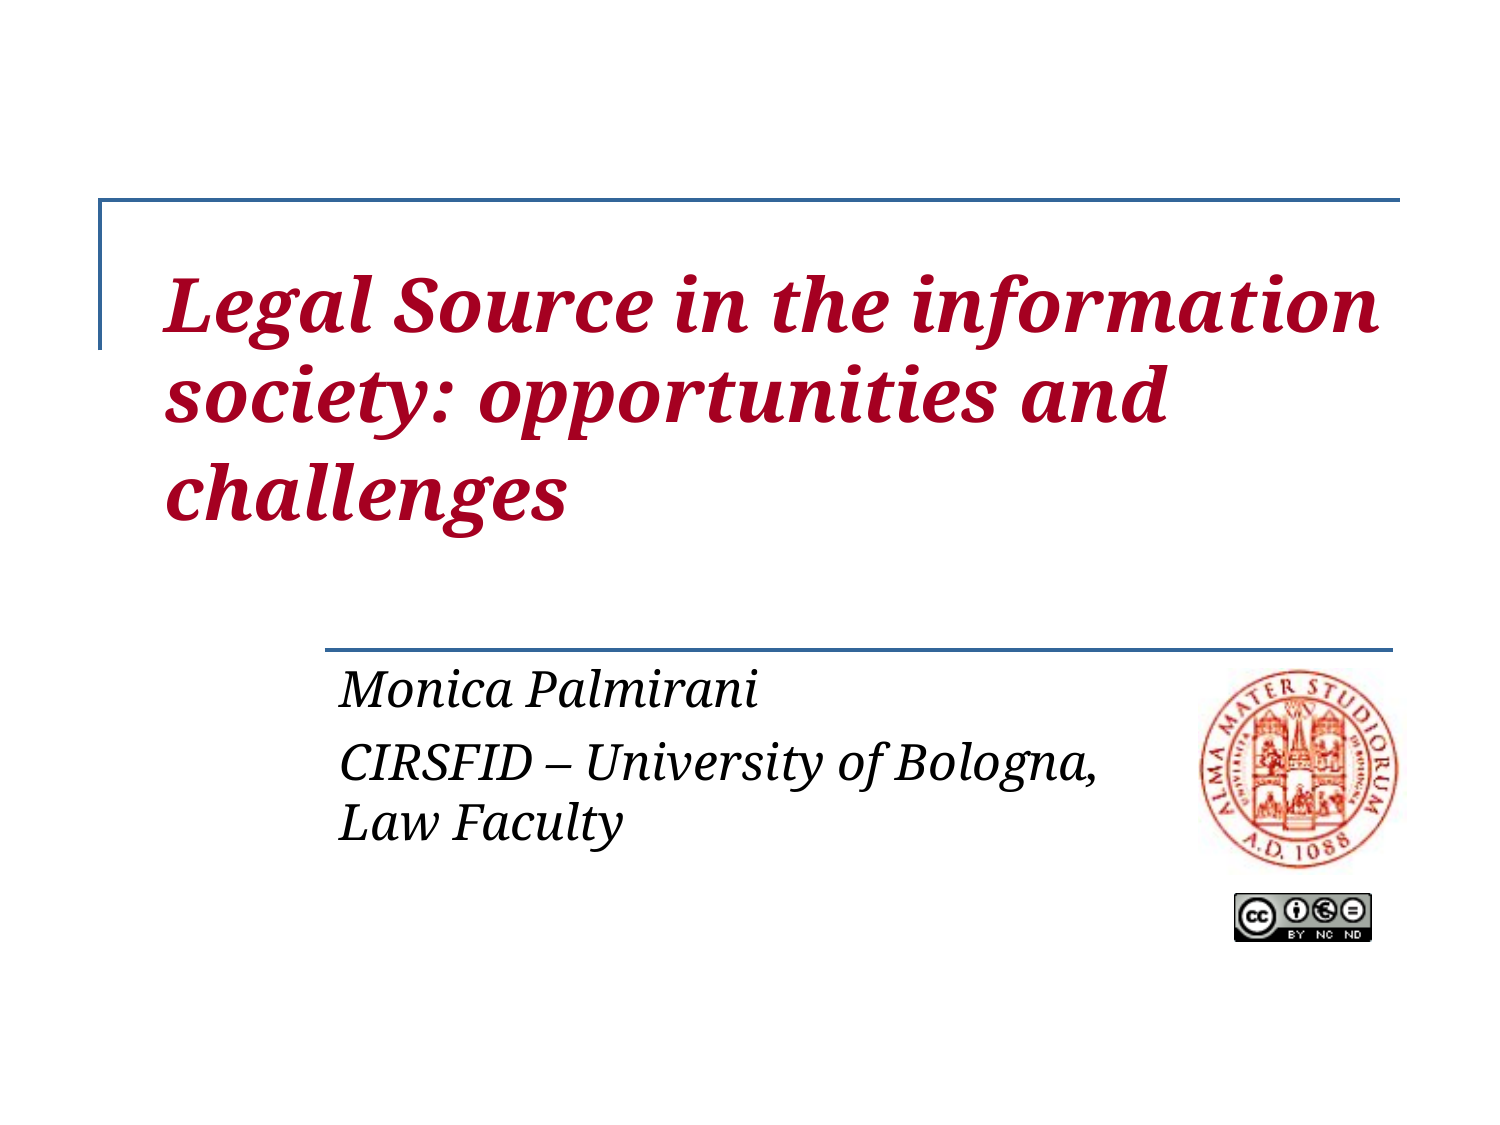

# Legal Source in the information society: opportunities and challenges
Monica Palmirani
CIRSFID – University of Bologna, Law Faculty